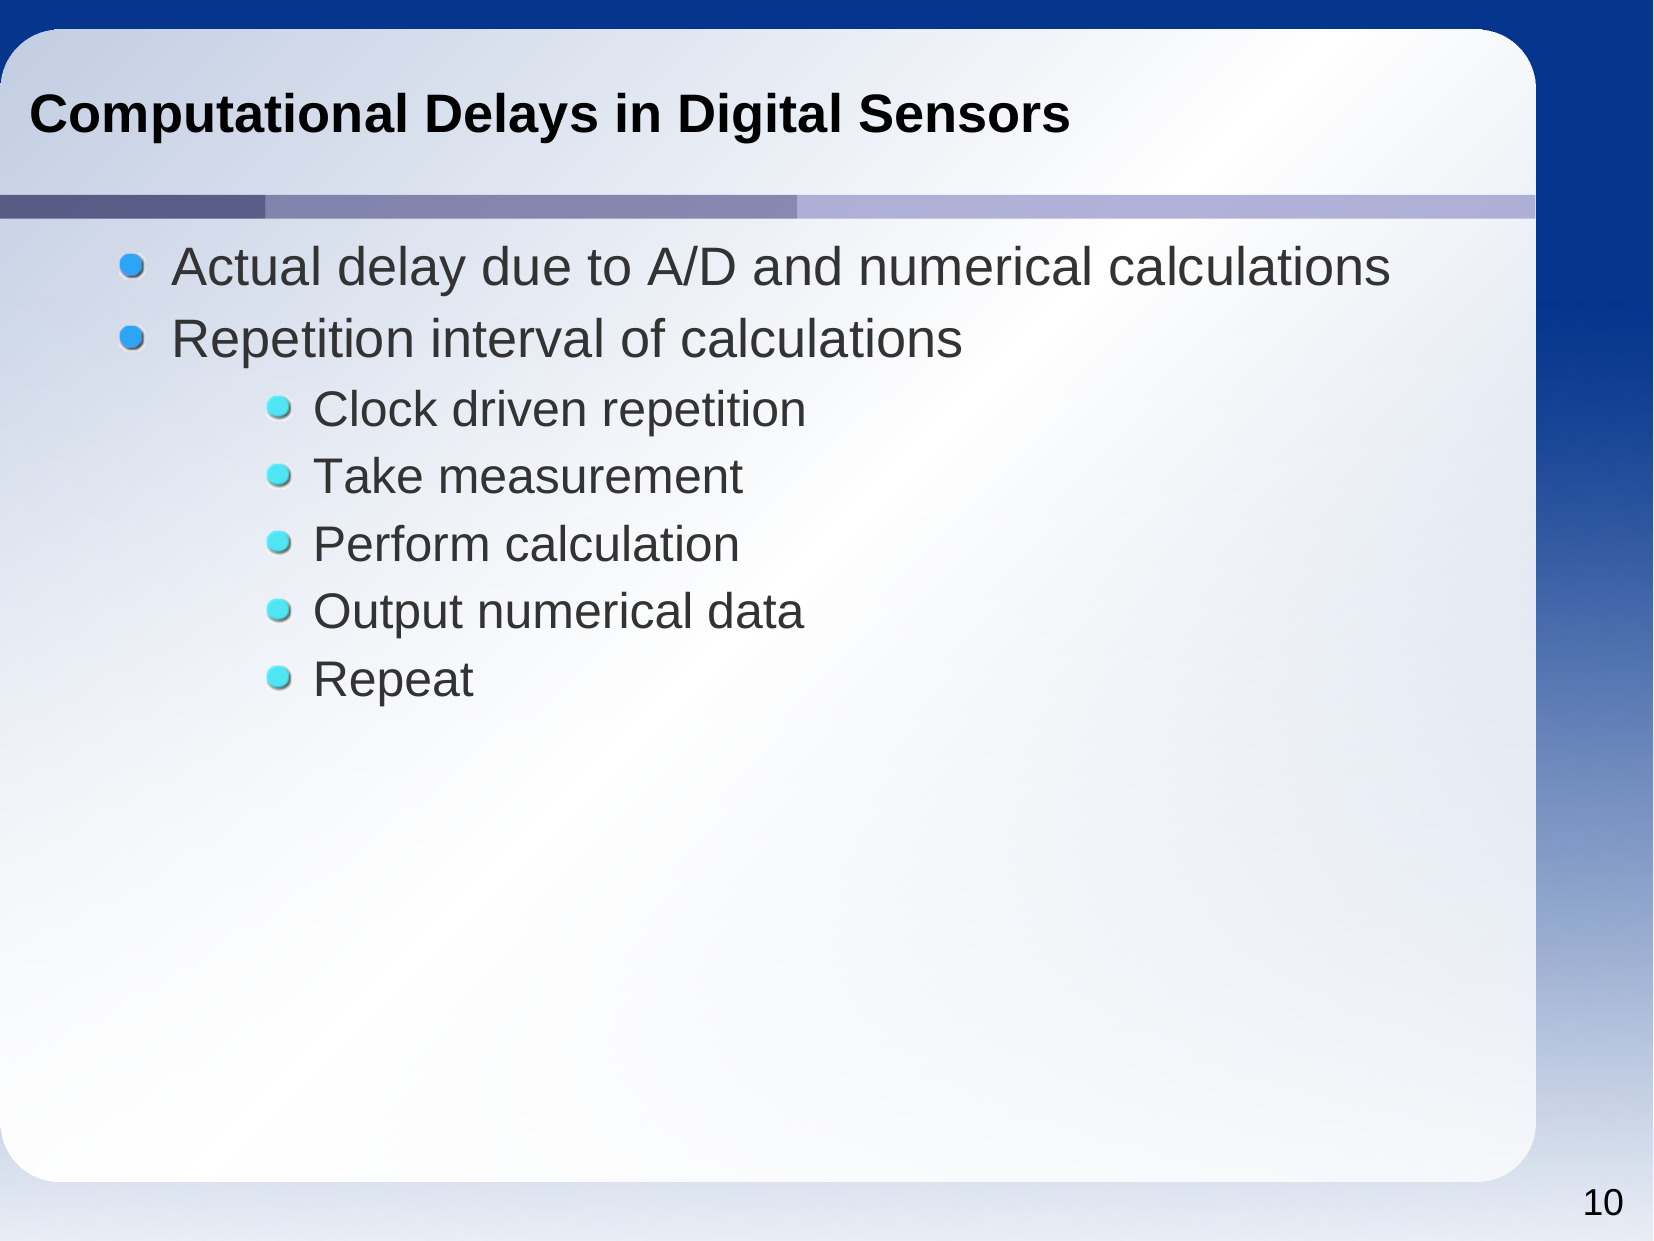

# Computational Delays in Digital Sensors
Actual delay due to A/D and numerical calculations
Repetition interval of calculations
Clock driven repetition
Take measurement
Perform calculation
Output numerical data
Repeat
10